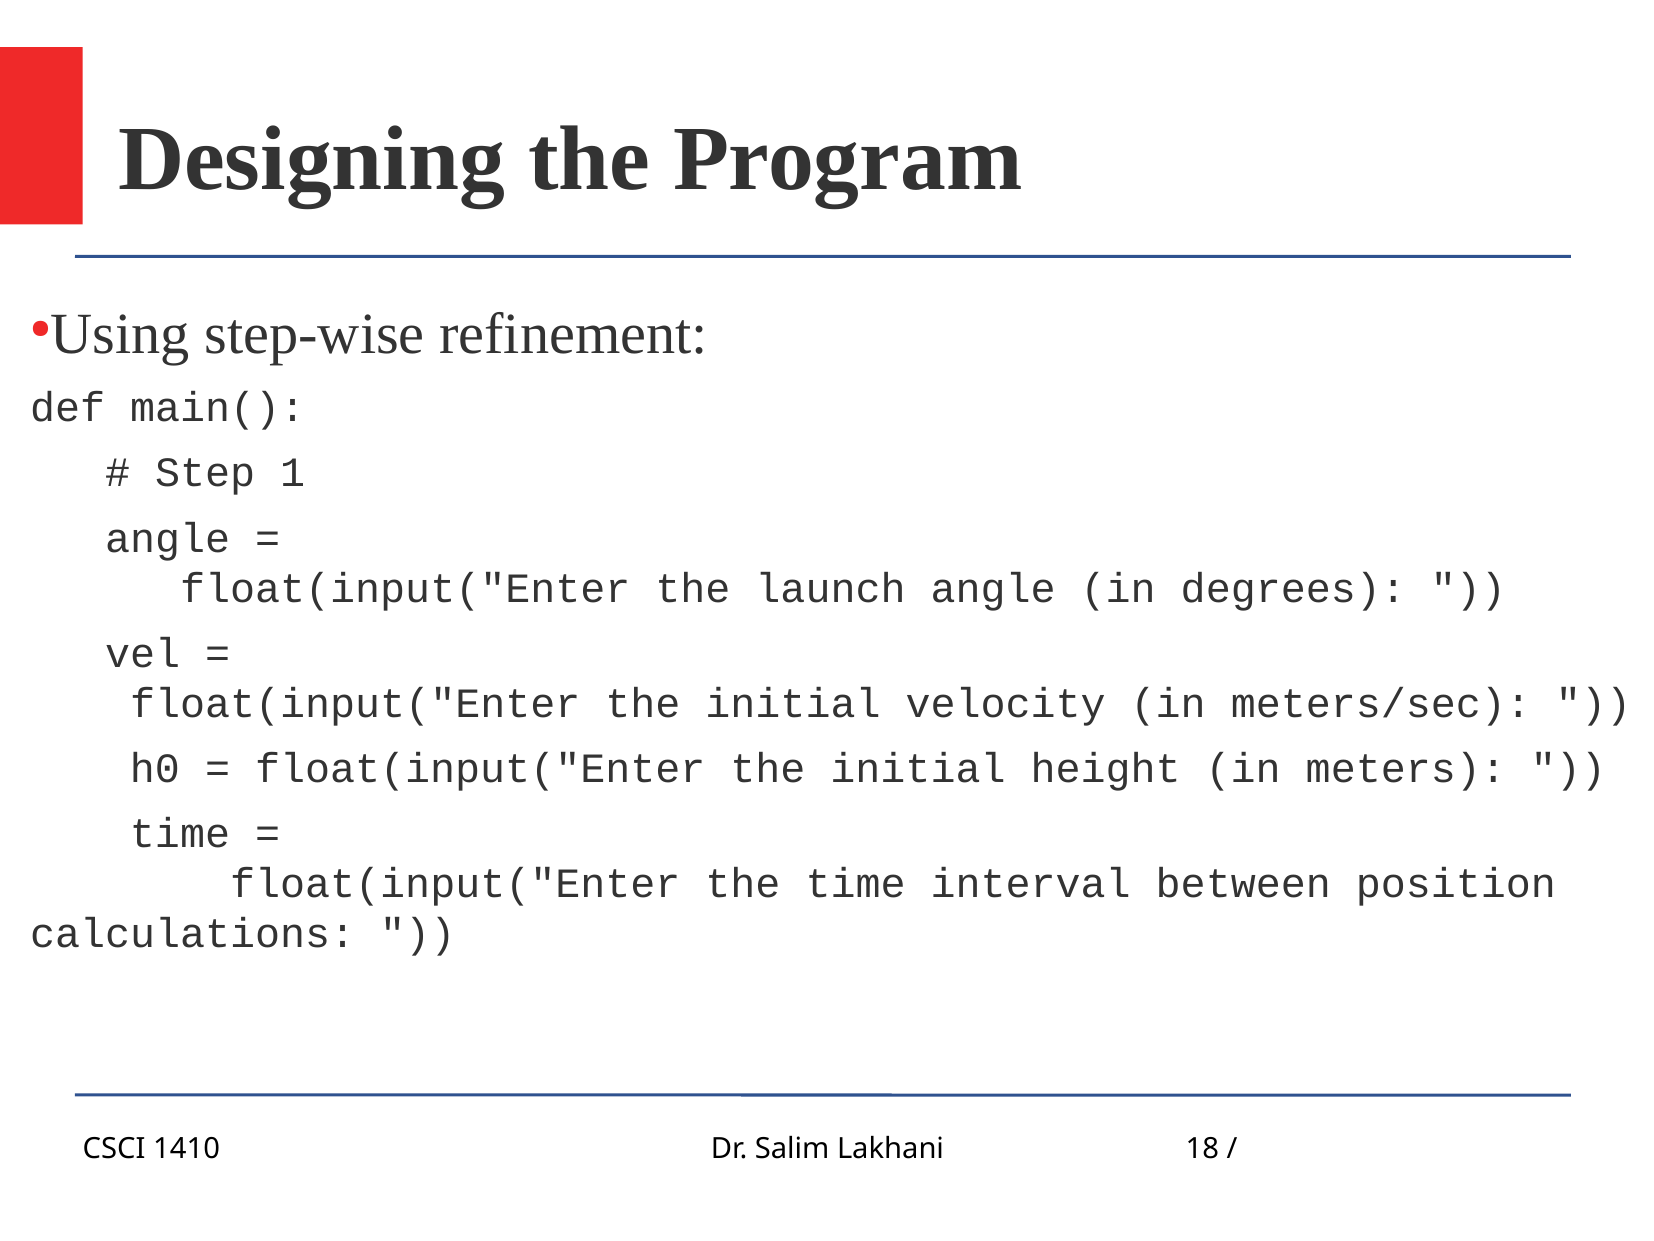

# Designing the Program
Using step-wise refinement:
def main():
 # Step 1
 angle =
 float(input("Enter the launch angle (in degrees): "))
 vel =
 float(input("Enter the initial velocity (in meters/sec): "))
 h0 = float(input("Enter the initial height (in meters): "))
 time =
 float(input("Enter the time interval between position calculations: "))
CSCI 1410
Dr. Salim Lakhani
17 /